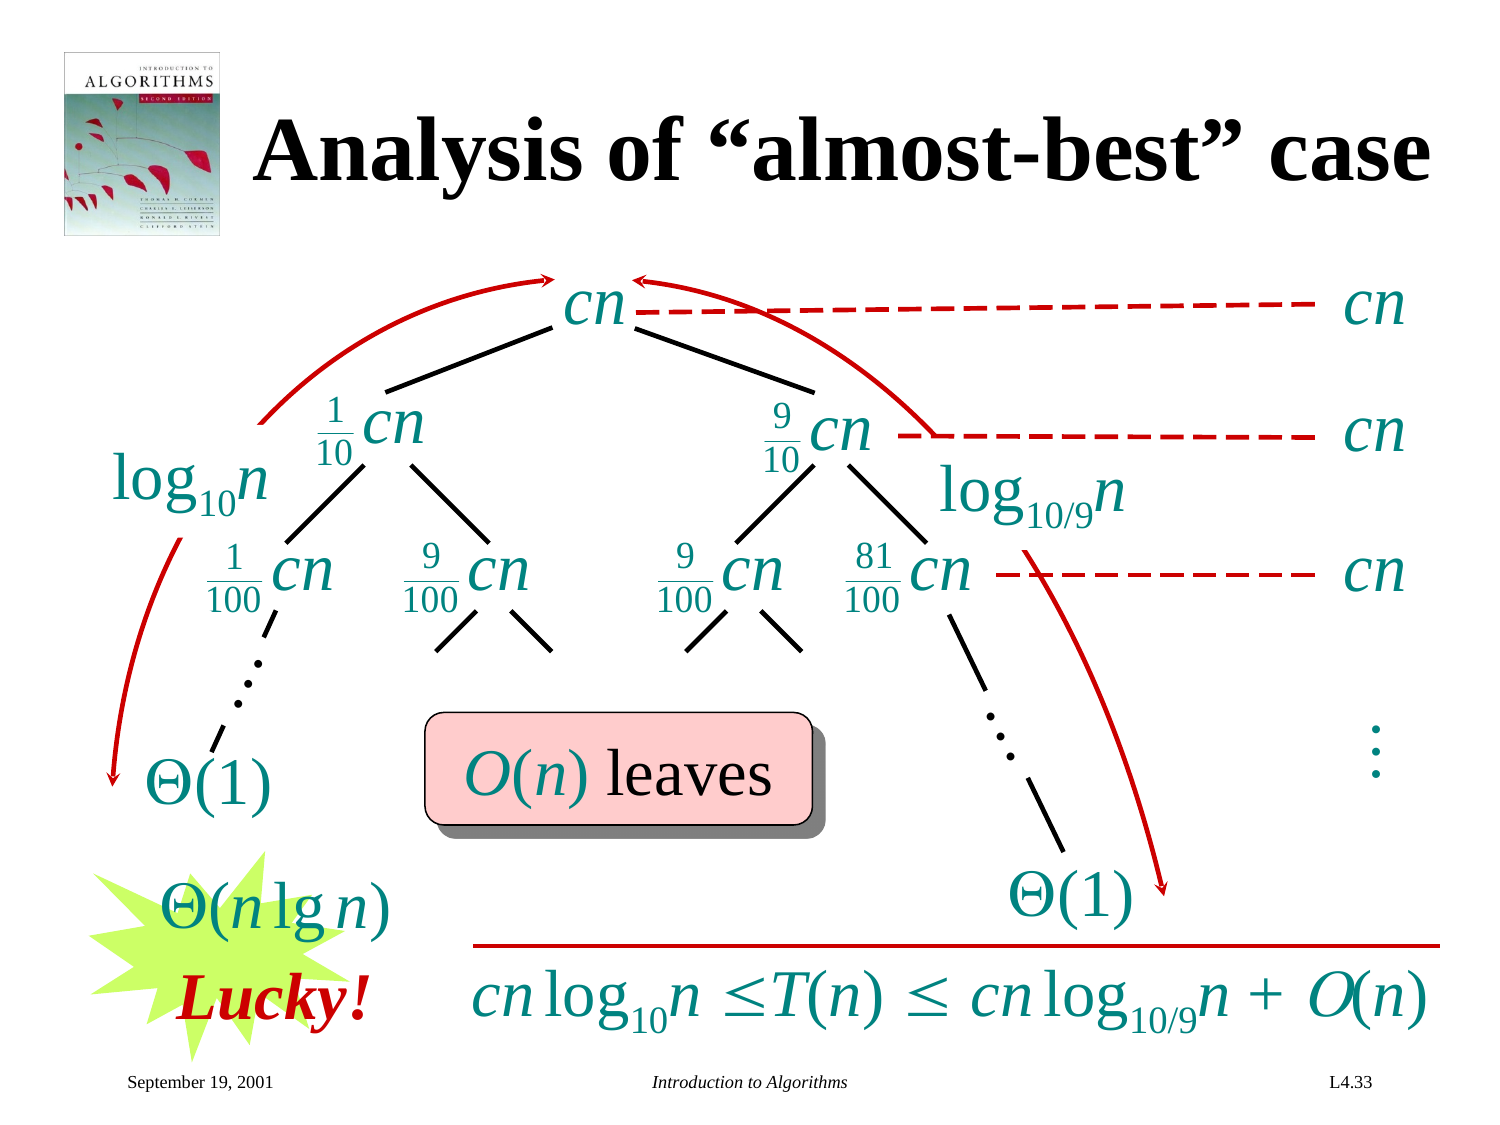

# Analysis of “almost-best” case
log10n
log10/9n
…
…
…
O(n) leaves
(1)
(1)
(n lg n)
Lucky!
T(n)  cn log10/9n + (n)
cn log10n 
September 19, 2001
Introduction to Algorithms
L4.